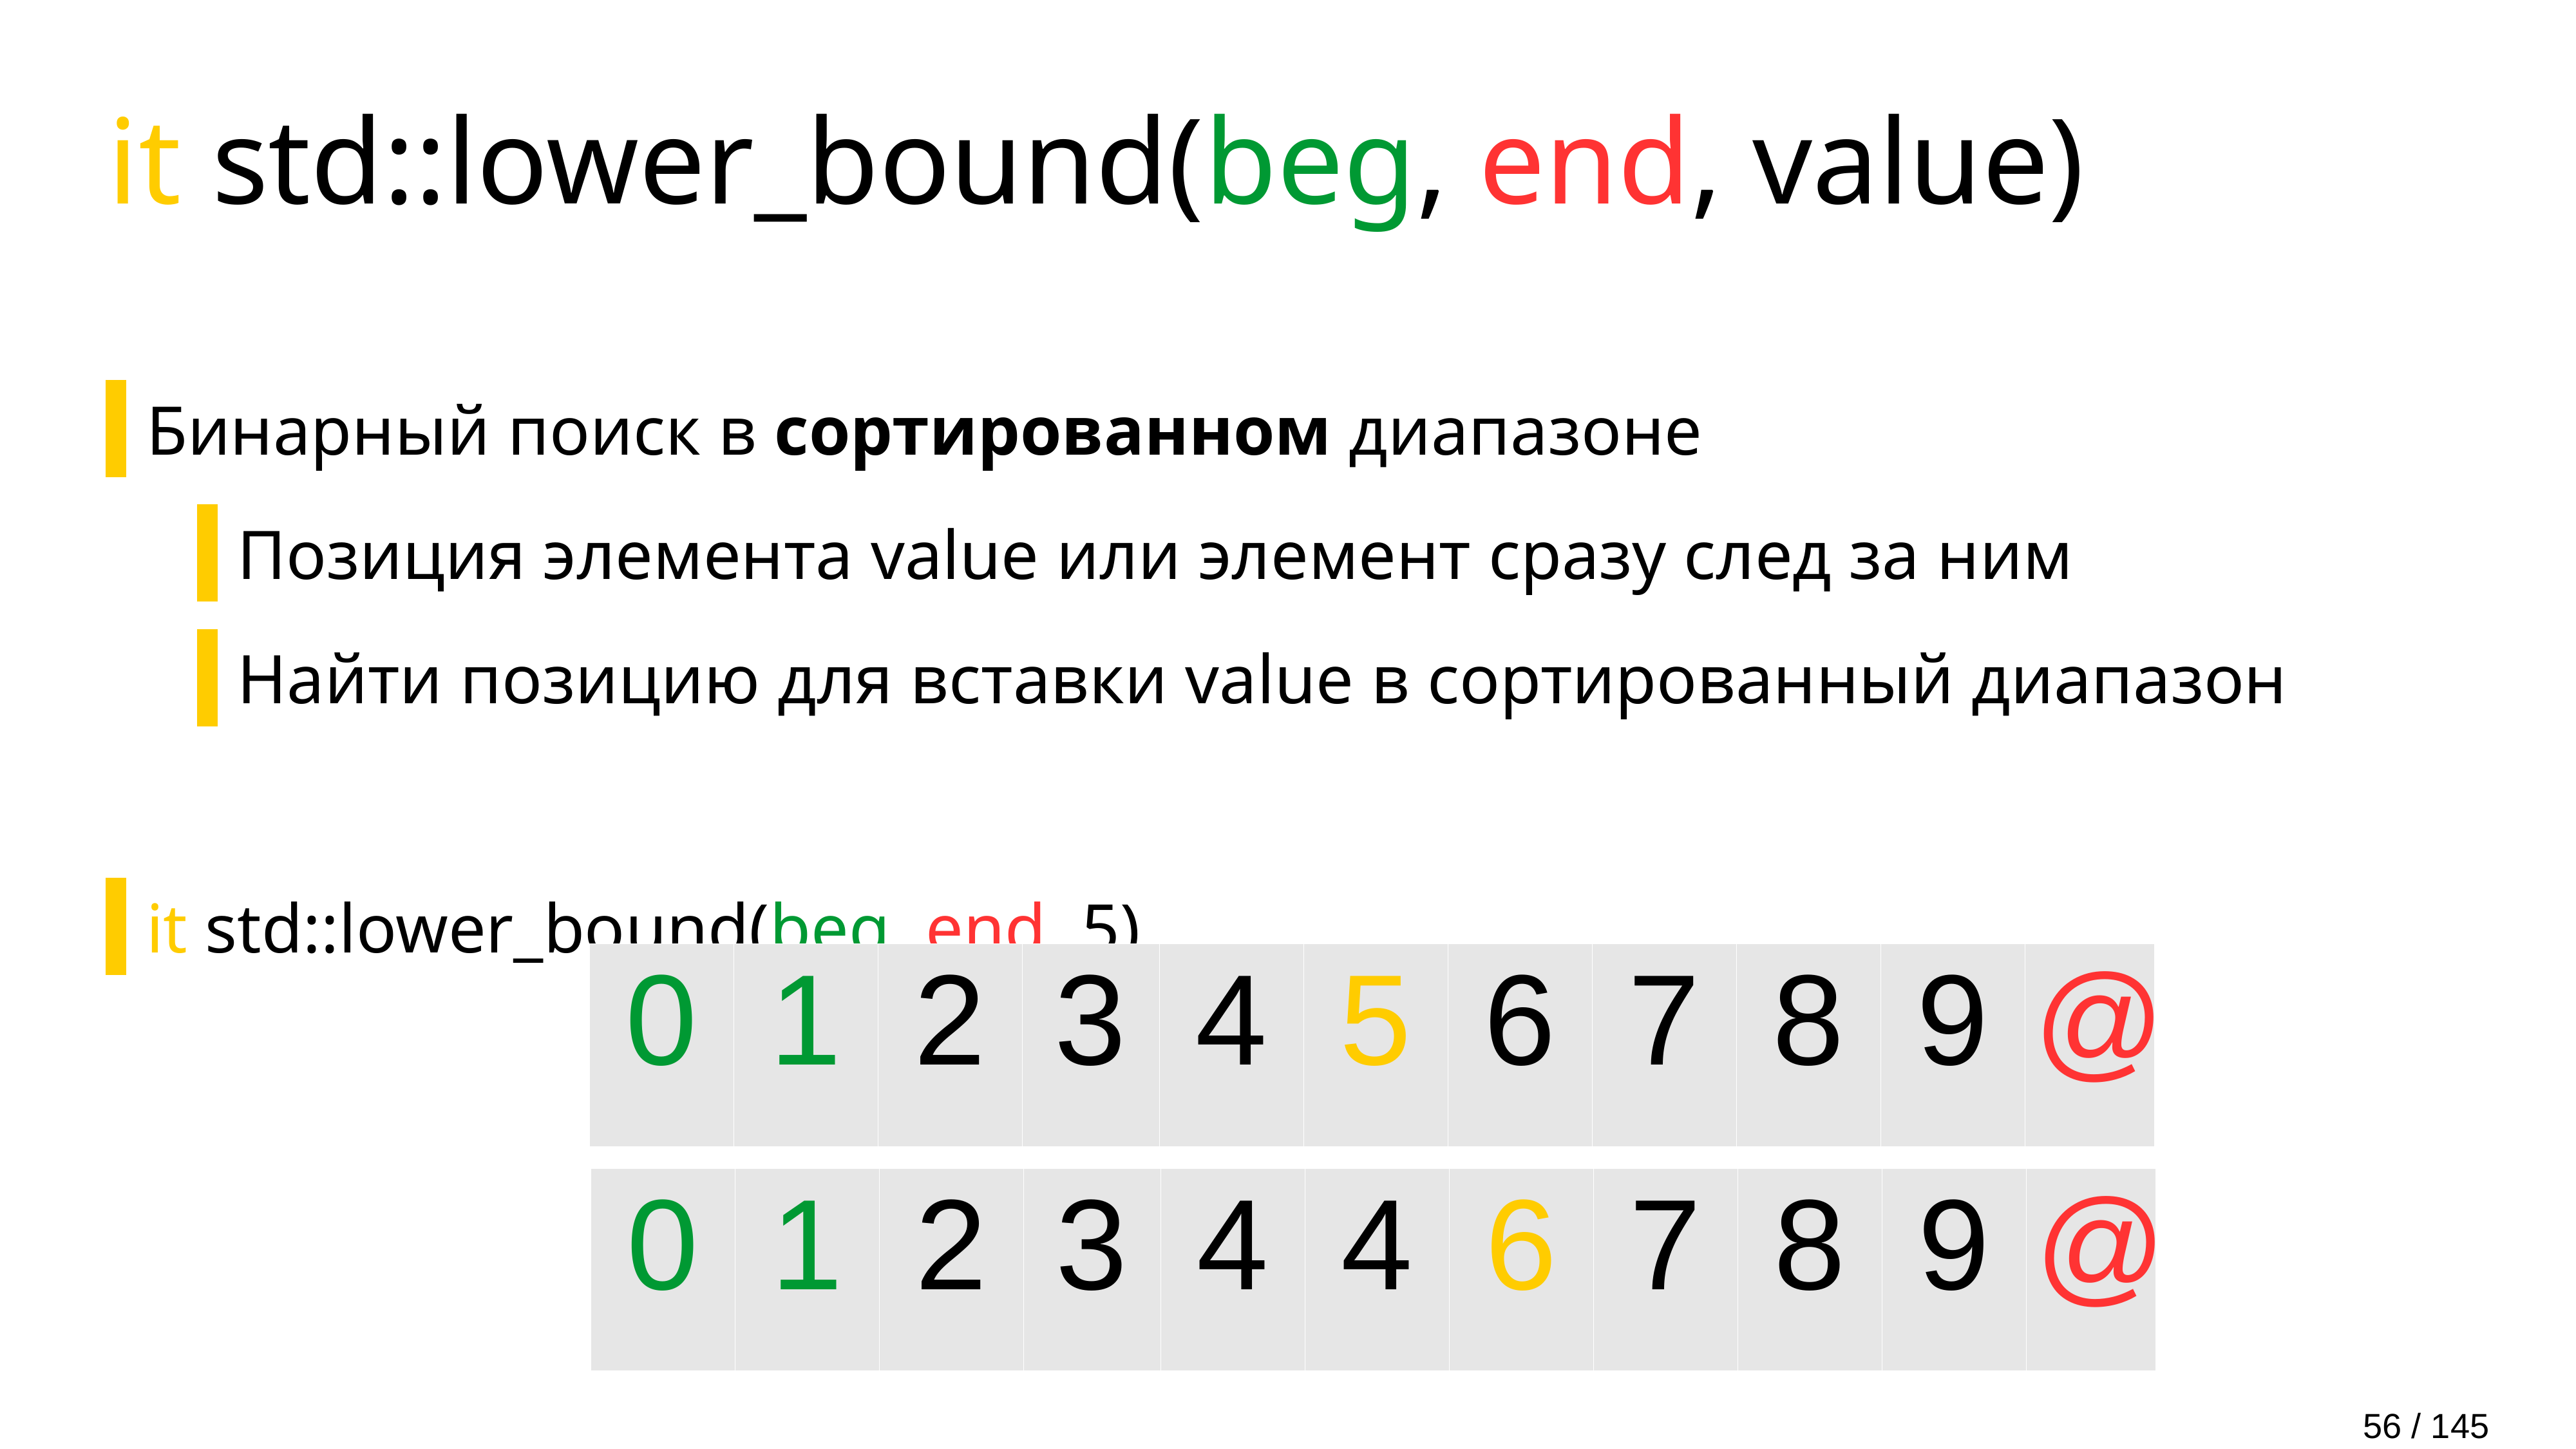

# it std::lower_bound(beg, end, value)
 Бинарный поиск в сортированном диапазоне
 Позиция элемента value или элемент сразу след за ним
 Найти позицию для вставки value в сортированный диапазон
 it std::lower_bound(beg, end, 5)
| 0 | 1 | 2 | 3 | 4 | 5 | 6 | 7 | 8 | 9 | @ |
| --- | --- | --- | --- | --- | --- | --- | --- | --- | --- | --- |
| 0 | 1 | 2 | 3 | 4 | 4 | 6 | 7 | 8 | 9 | @ |
| --- | --- | --- | --- | --- | --- | --- | --- | --- | --- | --- |